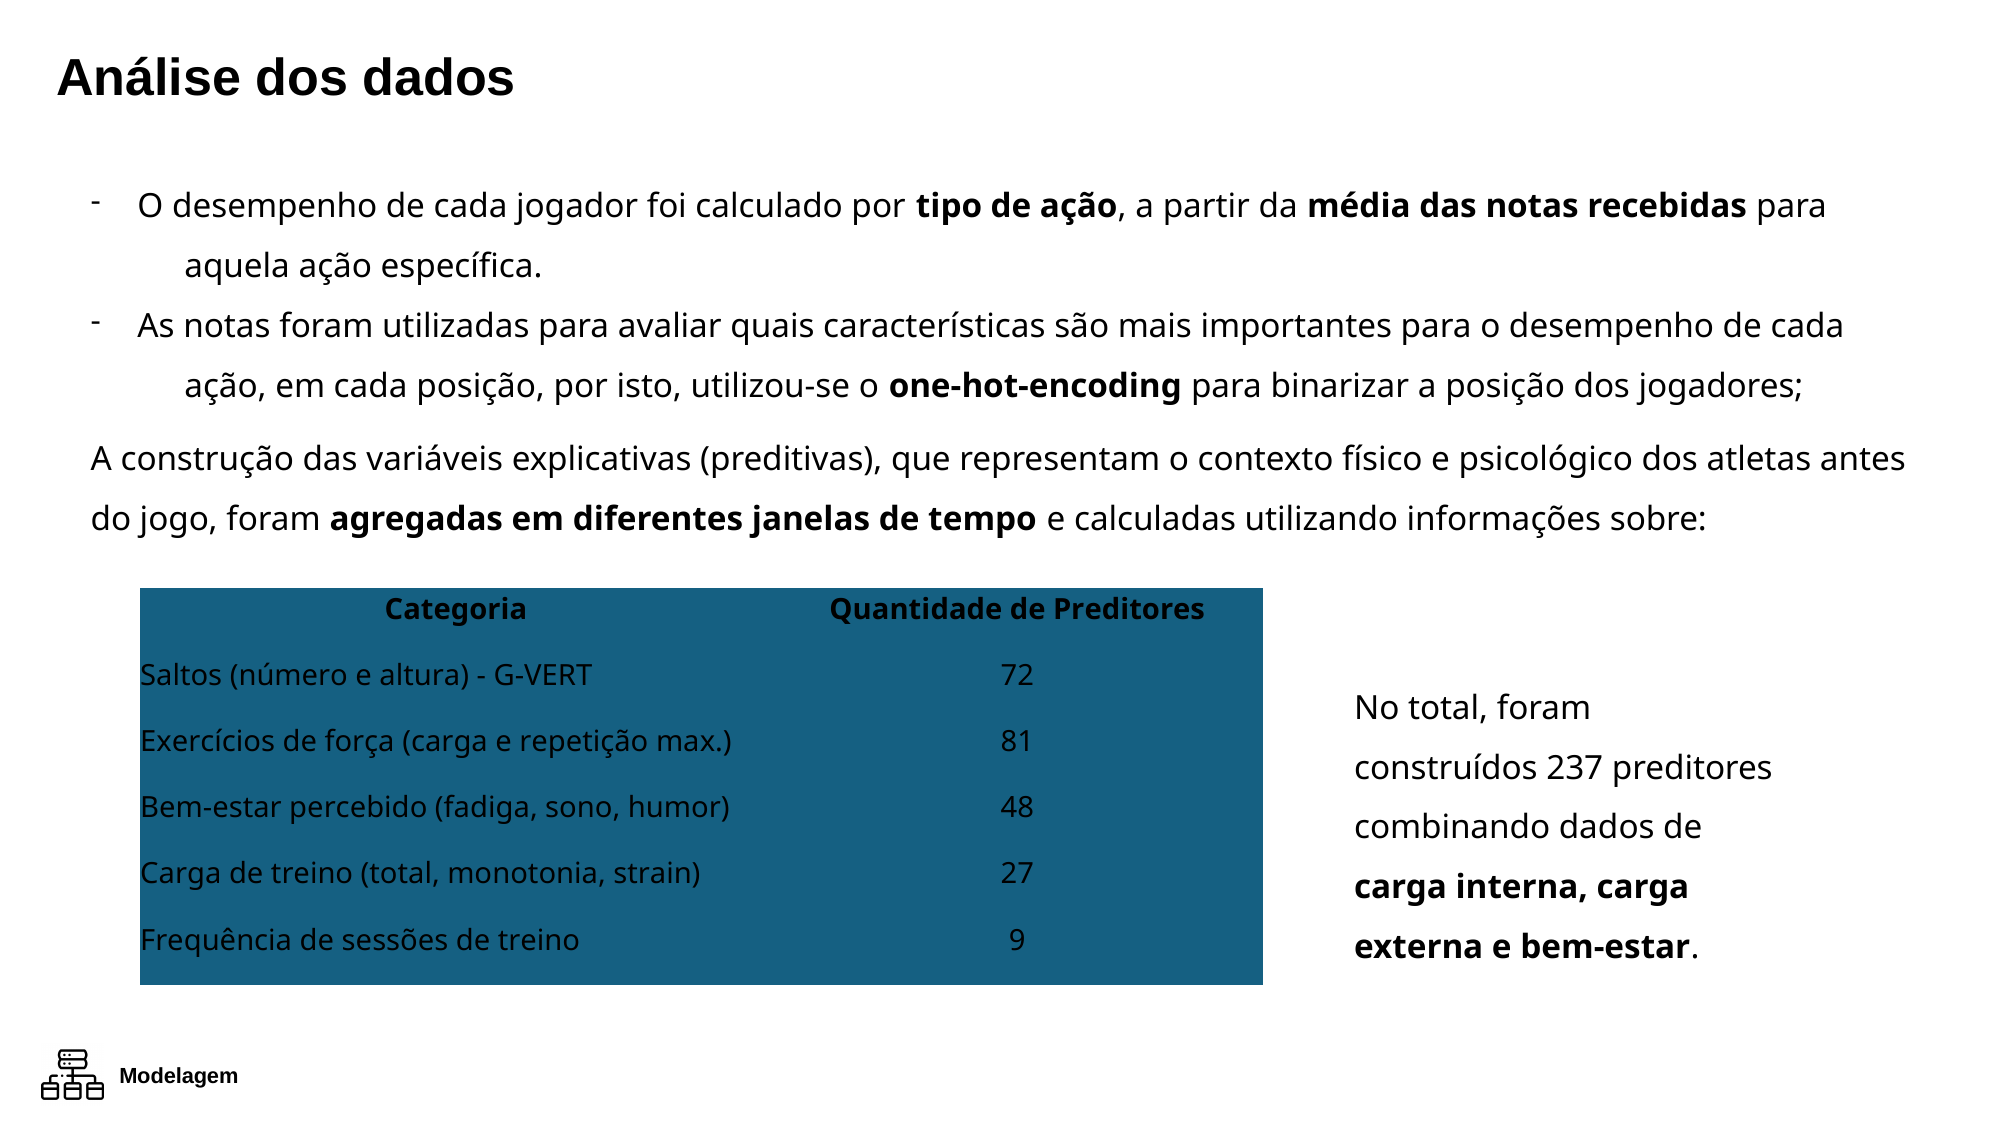

# Análise dos dados
O desempenho de cada jogador foi calculado por tipo de ação, a partir da média das notas recebidas para aquela ação específica.
As notas foram utilizadas para avaliar quais características são mais importantes para o desempenho de cada ação, em cada posição, por isto, utilizou-se o one-hot-encoding para binarizar a posição dos jogadores;
​A construção das variáveis explicativas (preditivas), que representam o contexto físico e psicológico dos atletas antes do jogo, foram agregadas em diferentes janelas de tempo e calculadas utilizando informações sobre:​
| Categoria | Quantidade de Preditores |
| --- | --- |
| Saltos (número e altura) - G-VERT | 72 |
| Exercícios de força (carga e repetição max.) | 81 |
| Bem-estar percebido (fadiga, sono, humor) | 48 |
| Carga de treino (total, monotonia, strain) | 27 |
| Frequência de sessões de treino | 9 |
No total, foram construídos 237 preditores combinando dados de carga interna, carga externa e bem-estar.
Modelagem